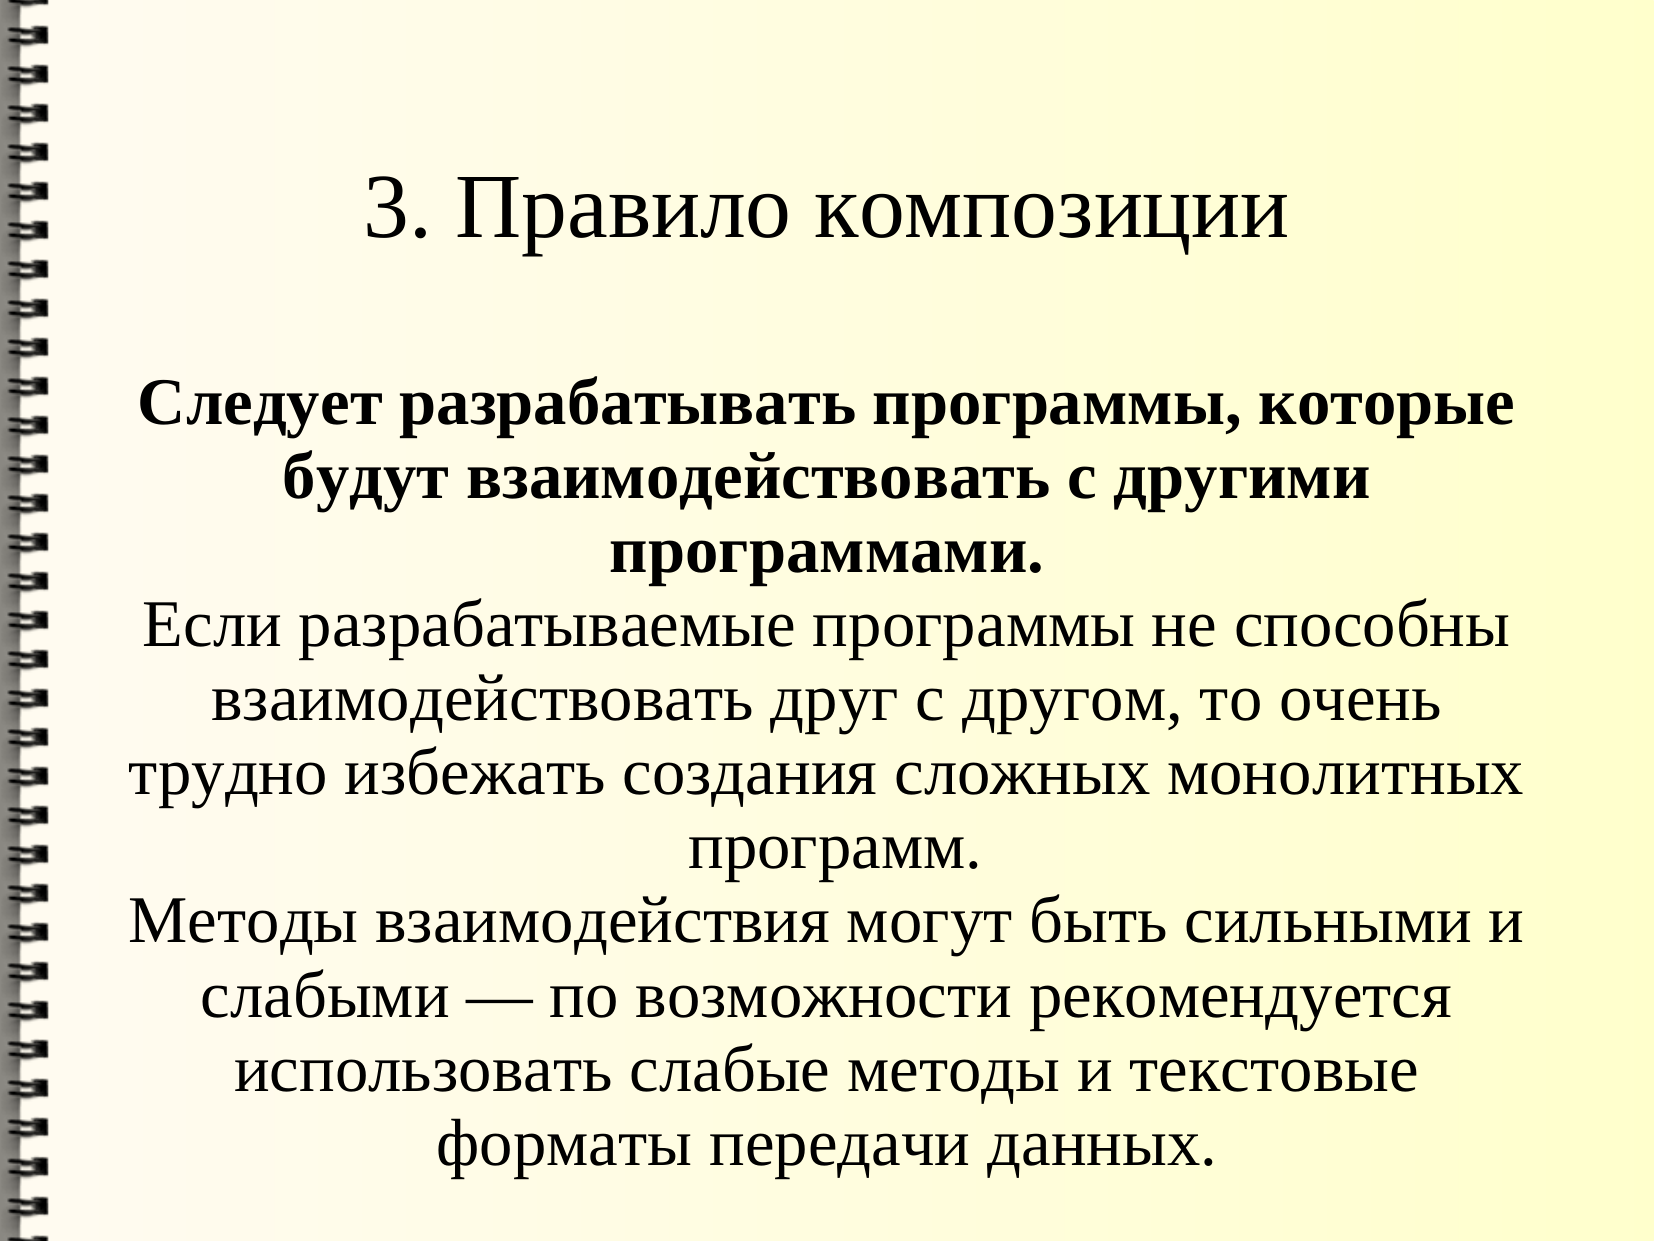

# 3. Правило композиции
Следует разрабатывать программы, которые будут взаимодействовать с другими программами.
Если разрабатываемые программы не способны взаимодействовать друг с другом, то очень трудно избежать создания сложных монолитных программ.
Методы взаимодействия могут быть сильными и слабыми — по возможности рекомендуется использовать слабые методы и текстовые форматы передачи данных.